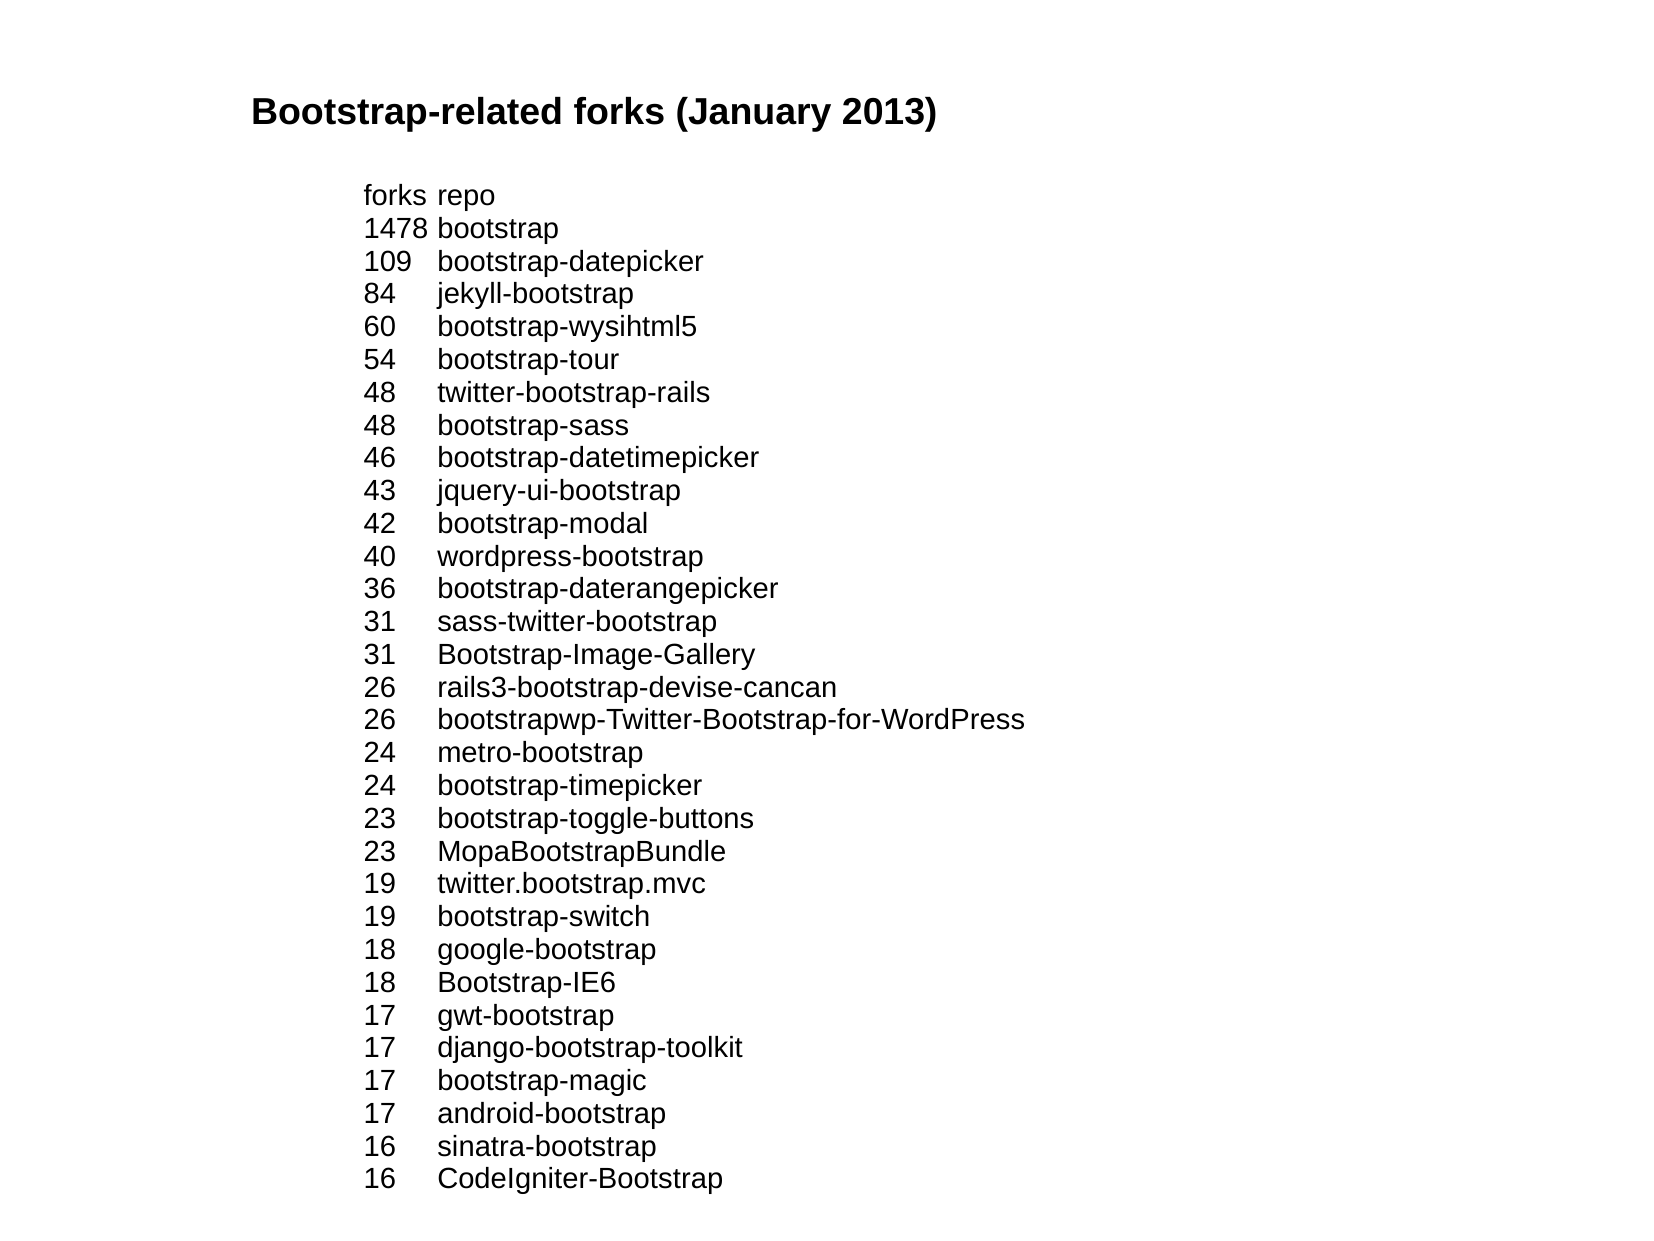

Bootstrap-related forks (January 2013)
forks	repo
1478	bootstrap
109	bootstrap-datepicker
84	jekyll-bootstrap
60	bootstrap-wysihtml5
54	bootstrap-tour
48	twitter-bootstrap-rails
48	bootstrap-sass
46	bootstrap-datetimepicker
43	jquery-ui-bootstrap
42	bootstrap-modal
40	wordpress-bootstrap
36	bootstrap-daterangepicker
31	sass-twitter-bootstrap
31	Bootstrap-Image-Gallery
26	rails3-bootstrap-devise-cancan
26	bootstrapwp-Twitter-Bootstrap-for-WordPress
24	metro-bootstrap
24	bootstrap-timepicker
23	bootstrap-toggle-buttons
23	MopaBootstrapBundle
19	twitter.bootstrap.mvc
19	bootstrap-switch
18	google-bootstrap
18	Bootstrap-IE6
17	gwt-bootstrap
17	django-bootstrap-toolkit
17	bootstrap-magic
17	android-bootstrap
16	sinatra-bootstrap
16	CodeIgniter-Bootstrap